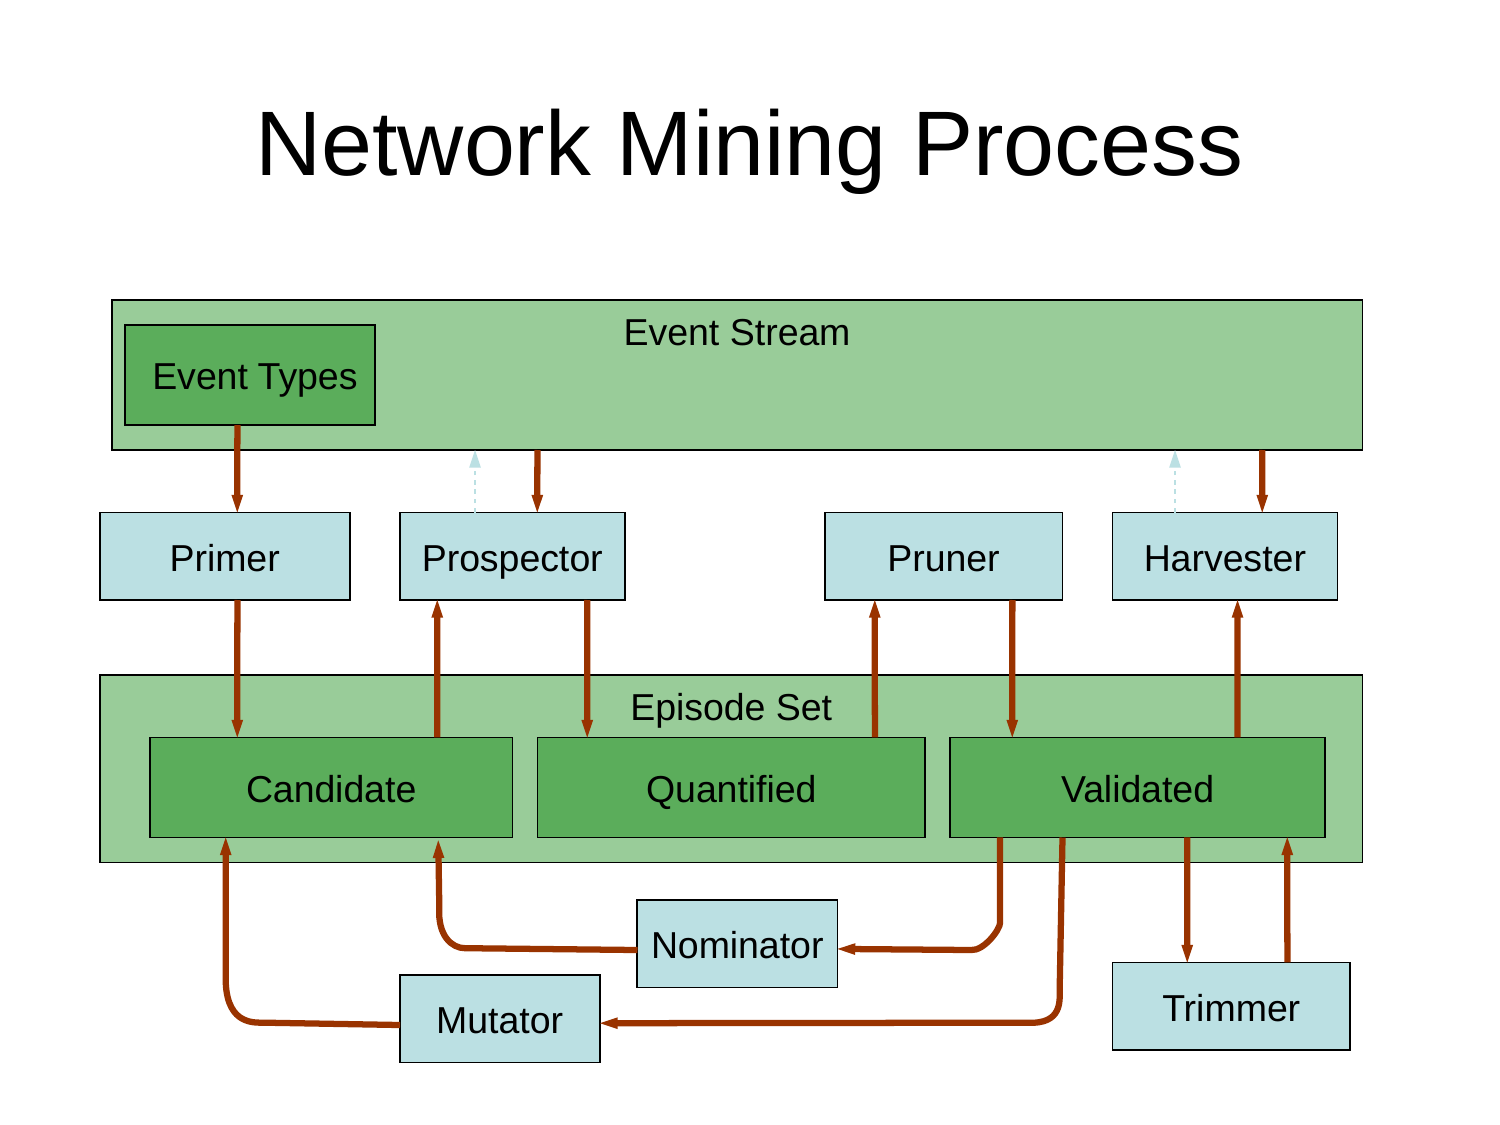

# Network Mining Process
Event Stream
 Event Types
Primer
Prospector
Pruner
Harvester
Episode Set
Candidate
Quantified
Validated
Nominator
Trimmer
Mutator